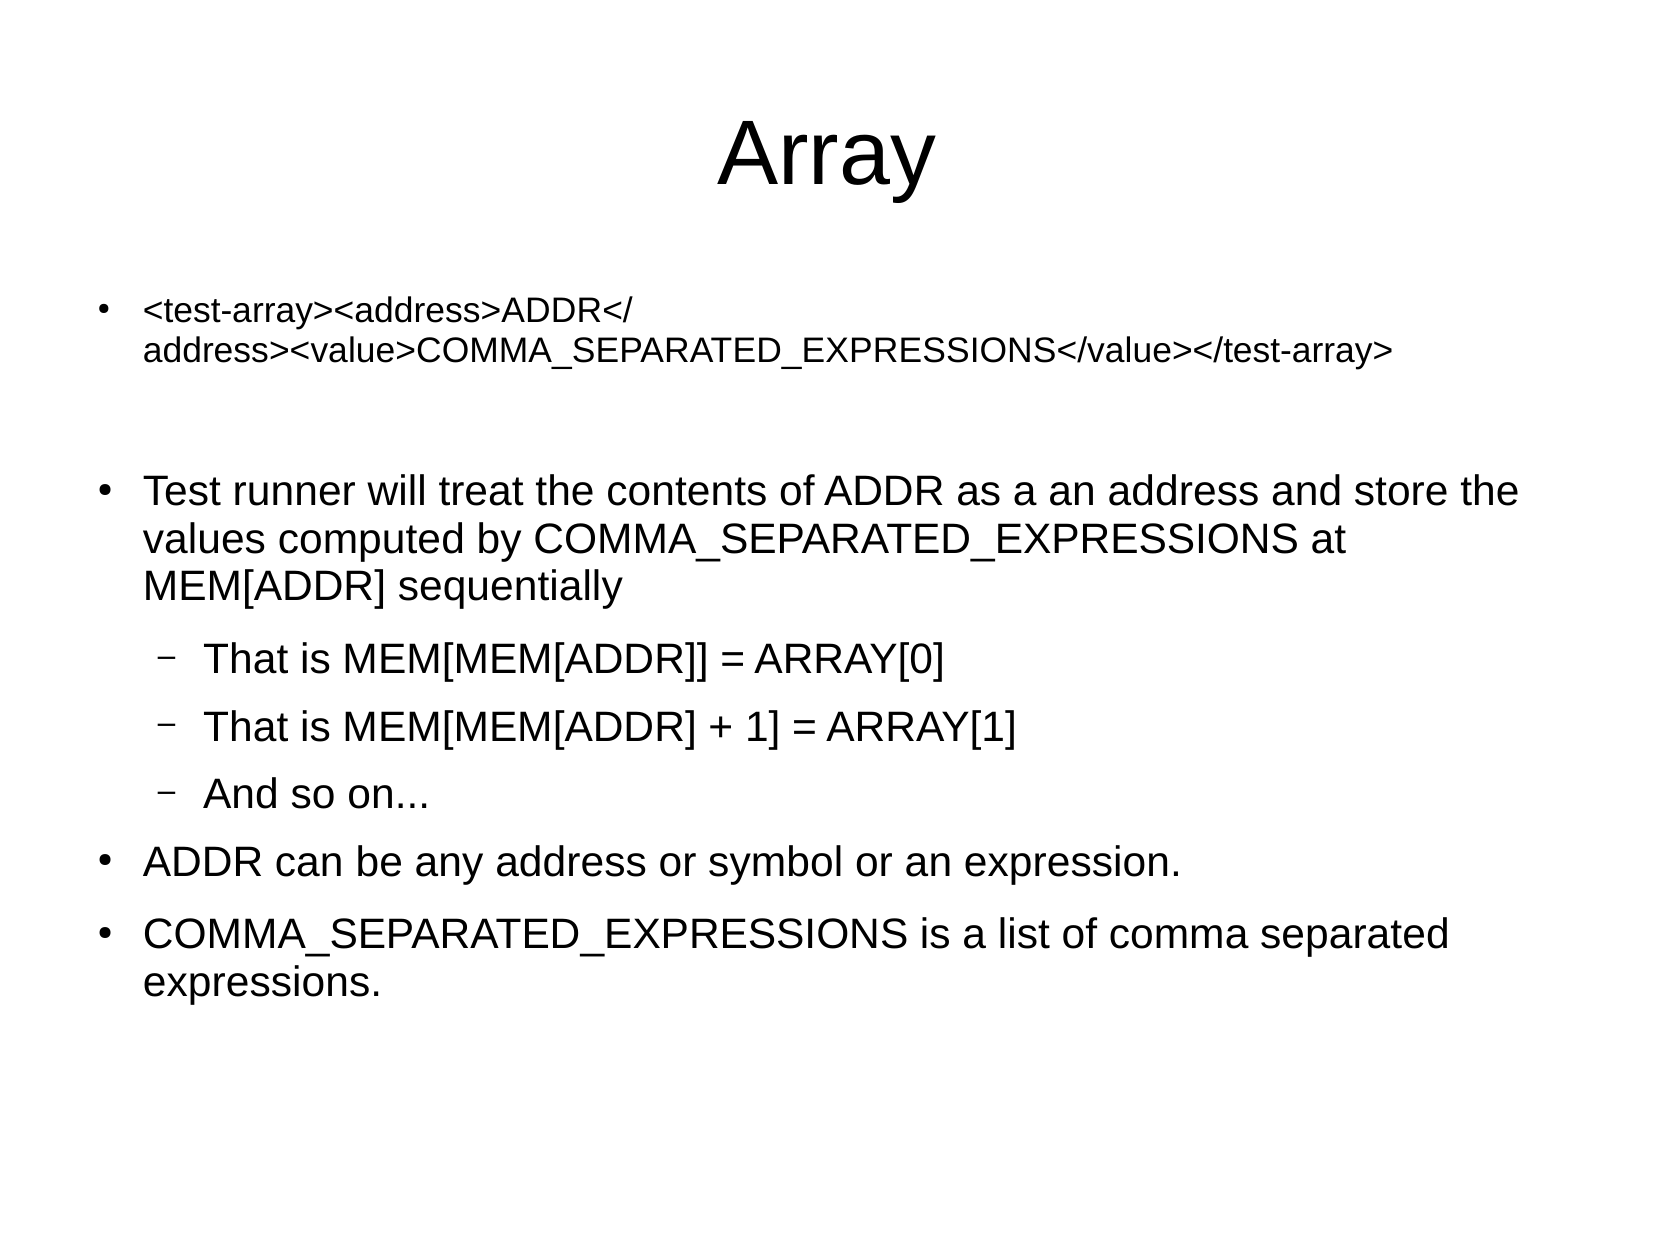

# Array
<test-array><address>ADDR</address><value>COMMA_SEPARATED_EXPRESSIONS</value></test-array>
Test runner will treat the contents of ADDR as a an address and store the values computed by COMMA_SEPARATED_EXPRESSIONS at MEM[ADDR] sequentially
That is MEM[MEM[ADDR]] = ARRAY[0]
That is MEM[MEM[ADDR] + 1] = ARRAY[1]
And so on...
ADDR can be any address or symbol or an expression.
COMMA_SEPARATED_EXPRESSIONS is a list of comma separated expressions.